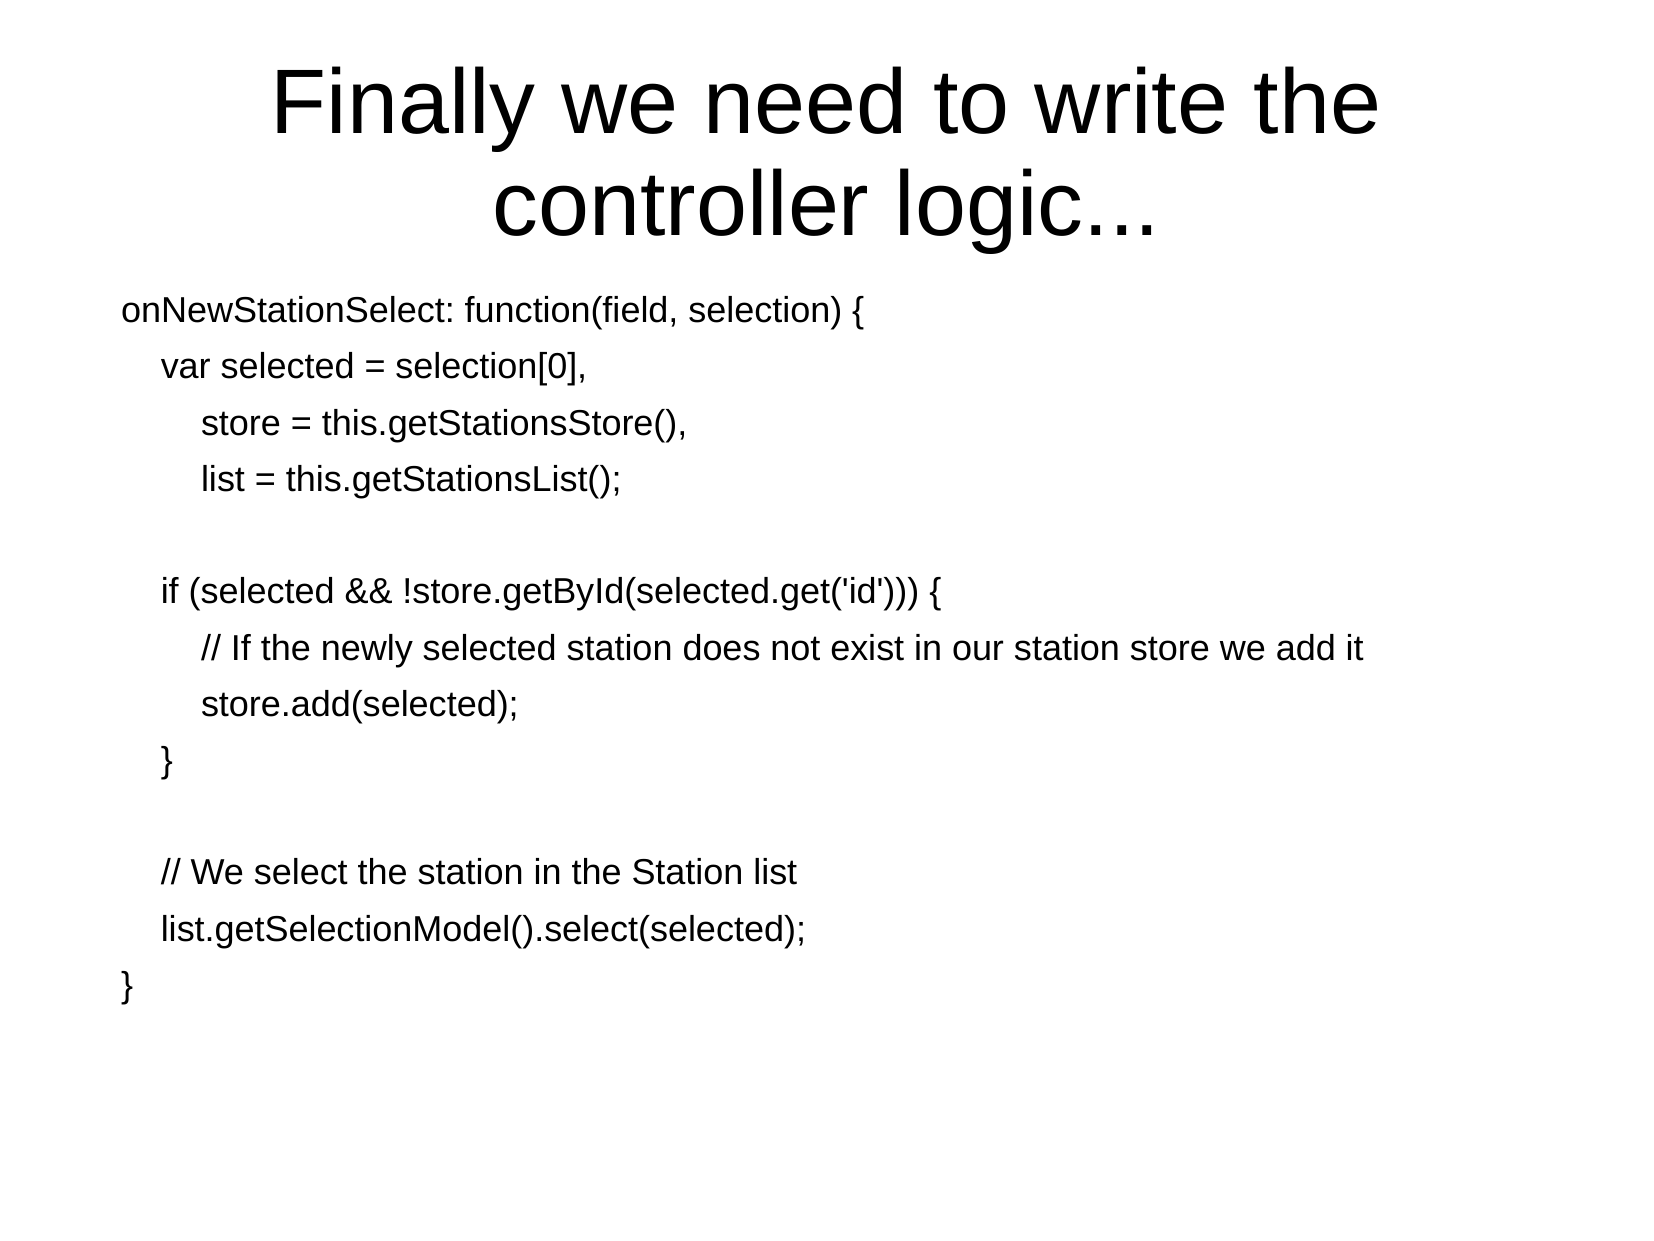

# Finally we need to write the controller logic...
onNewStationSelect: function(field, selection) {
 var selected = selection[0],
 store = this.getStationsStore(),
 list = this.getStationsList();
 if (selected && !store.getById(selected.get('id'))) {
 // If the newly selected station does not exist in our station store we add it
 store.add(selected);
 }
 // We select the station in the Station list
 list.getSelectionModel().select(selected);
}